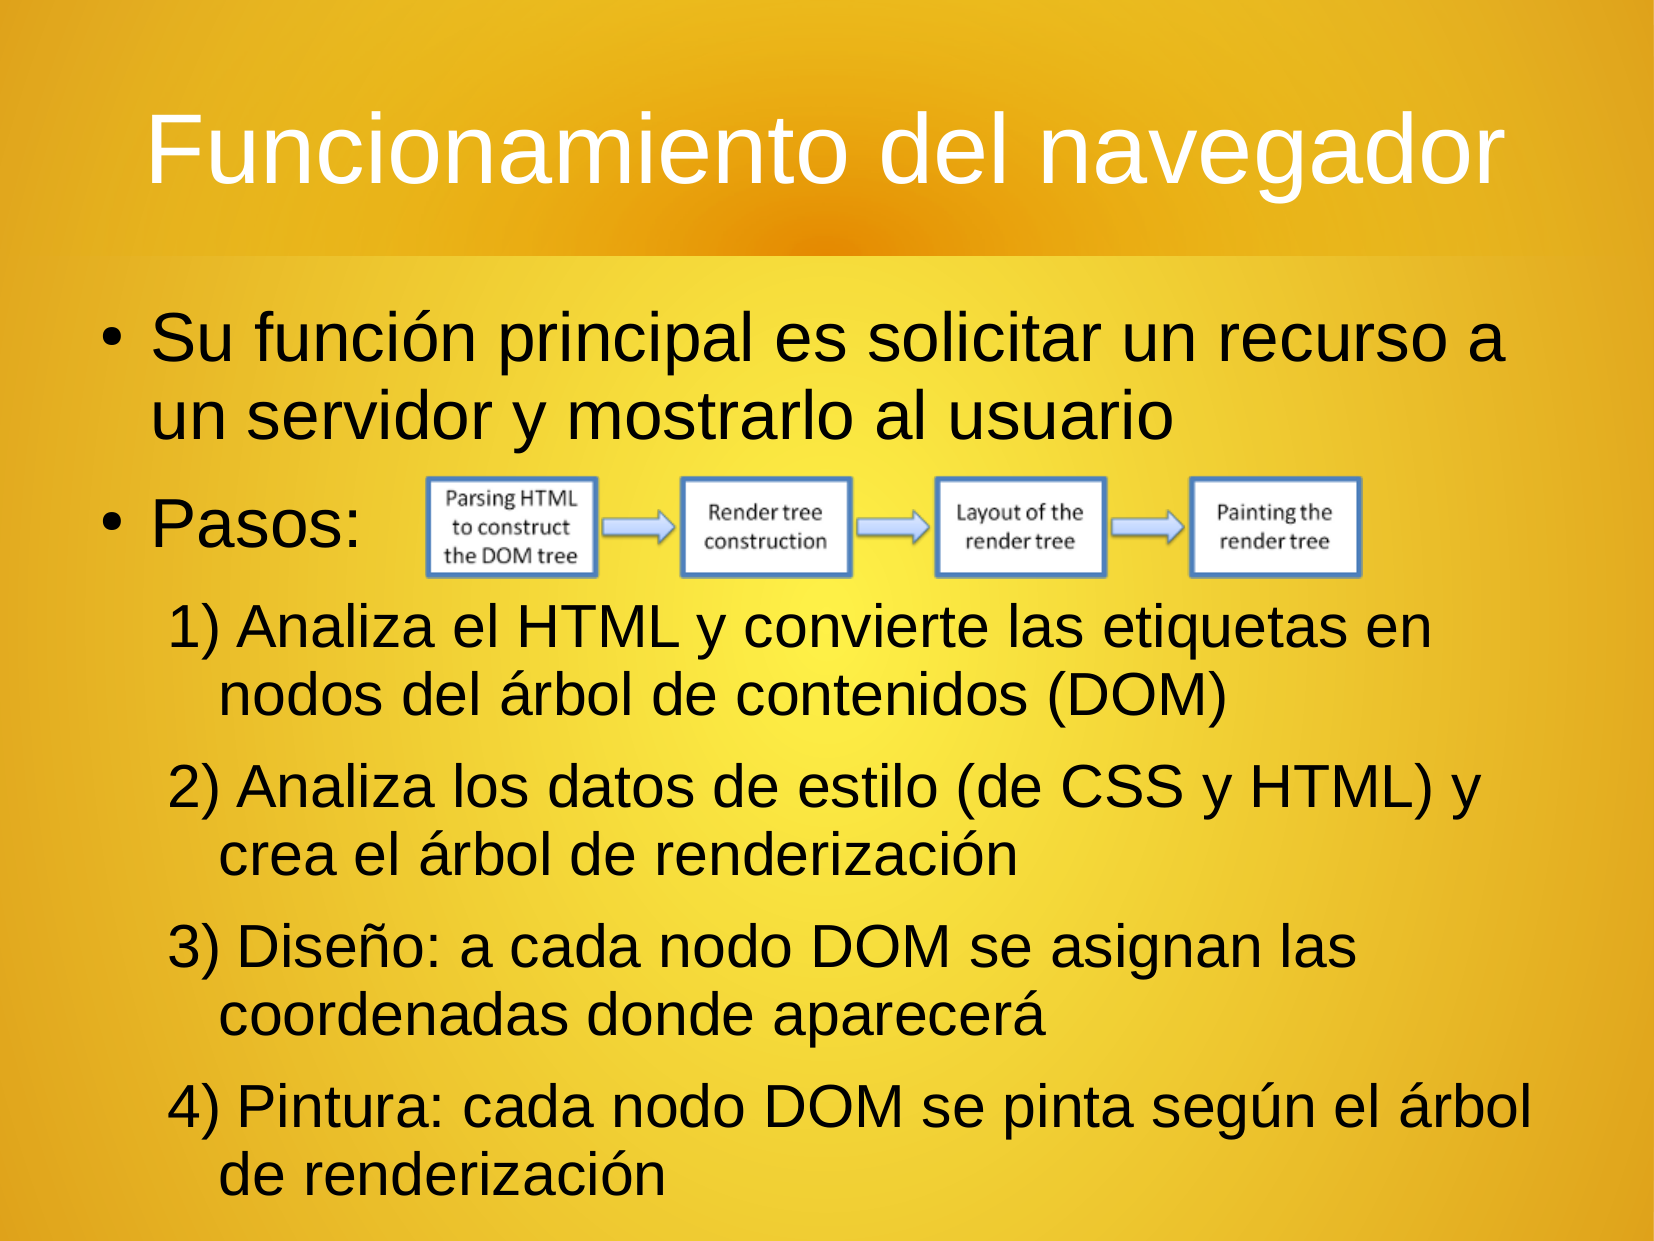

# Funcionamiento del navegador
Su función principal es solicitar un recurso a un servidor y mostrarlo al usuario
Pasos:
 Analiza el HTML y convierte las etiquetas en nodos del árbol de contenidos (DOM)
 Analiza los datos de estilo (de CSS y HTML) y crea el árbol de renderización
 Diseño: a cada nodo DOM se asignan las coordenadas donde aparecerá
 Pintura: cada nodo DOM se pinta según el árbol de renderización